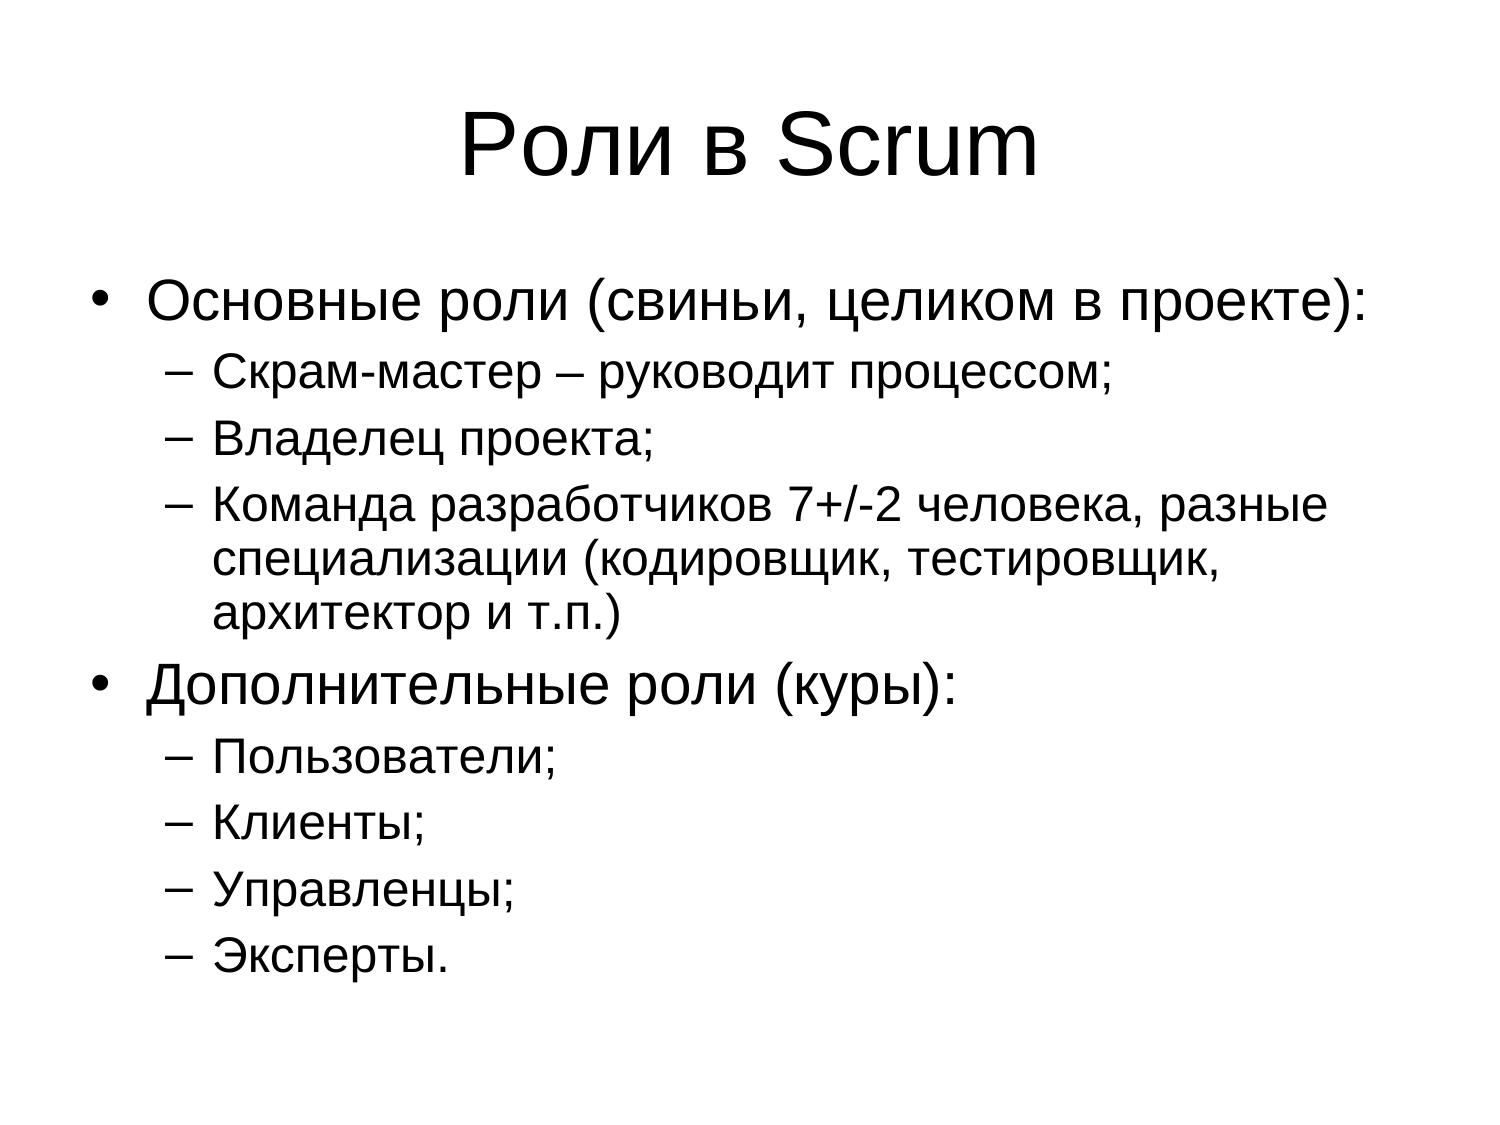

# Роли в Scrum
Основные роли (свиньи, целиком в проекте):
Скрам-мастер – руководит процессом;
Владелец проекта;
Команда разработчиков 7+/-2 человека, разные специализации (кодировщик, тестировщик, архитектор и т.п.)
Дополнительные роли (куры):
Пользователи;
Клиенты;
Управленцы;
Эксперты.